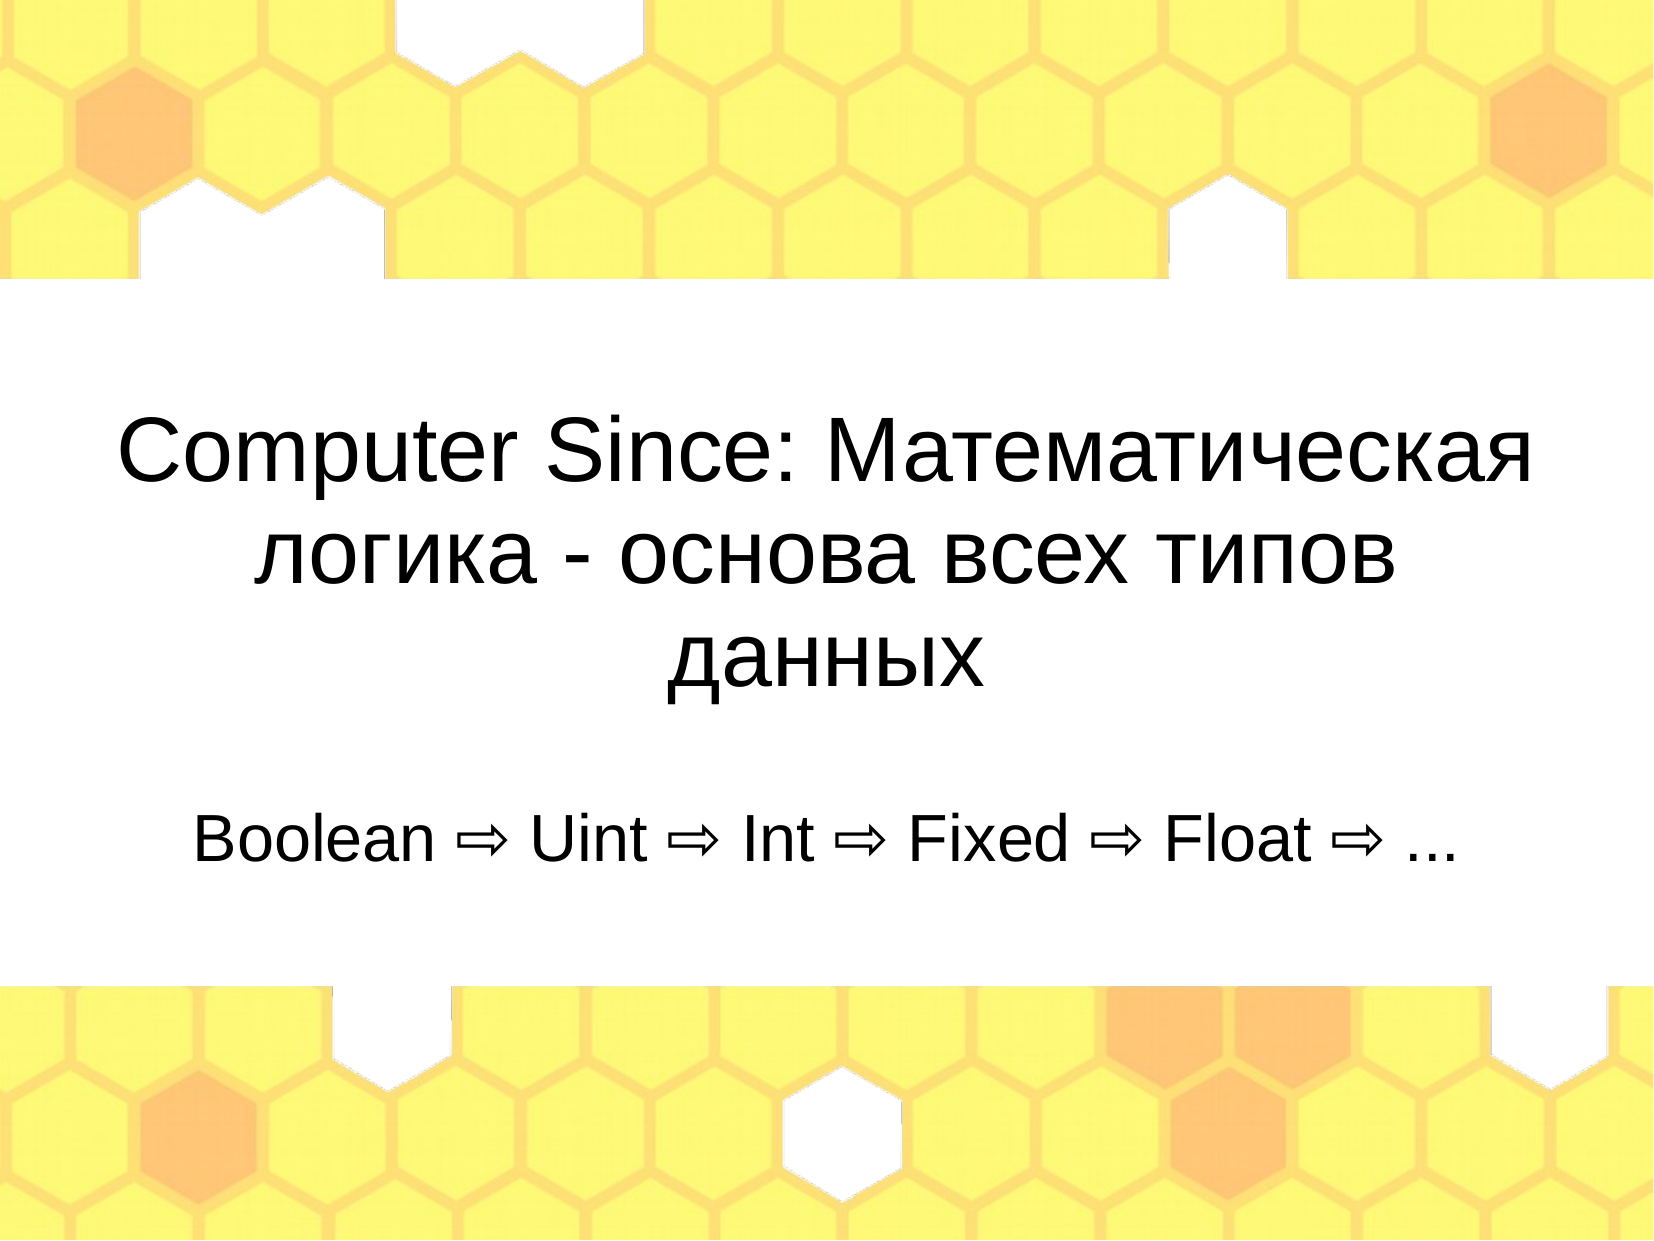

# Computer Since: Математическая логика - основа всех типов данных
Boolean ⇨ Uint ⇨ Int ⇨ Fixed ⇨ Float ⇨ ...